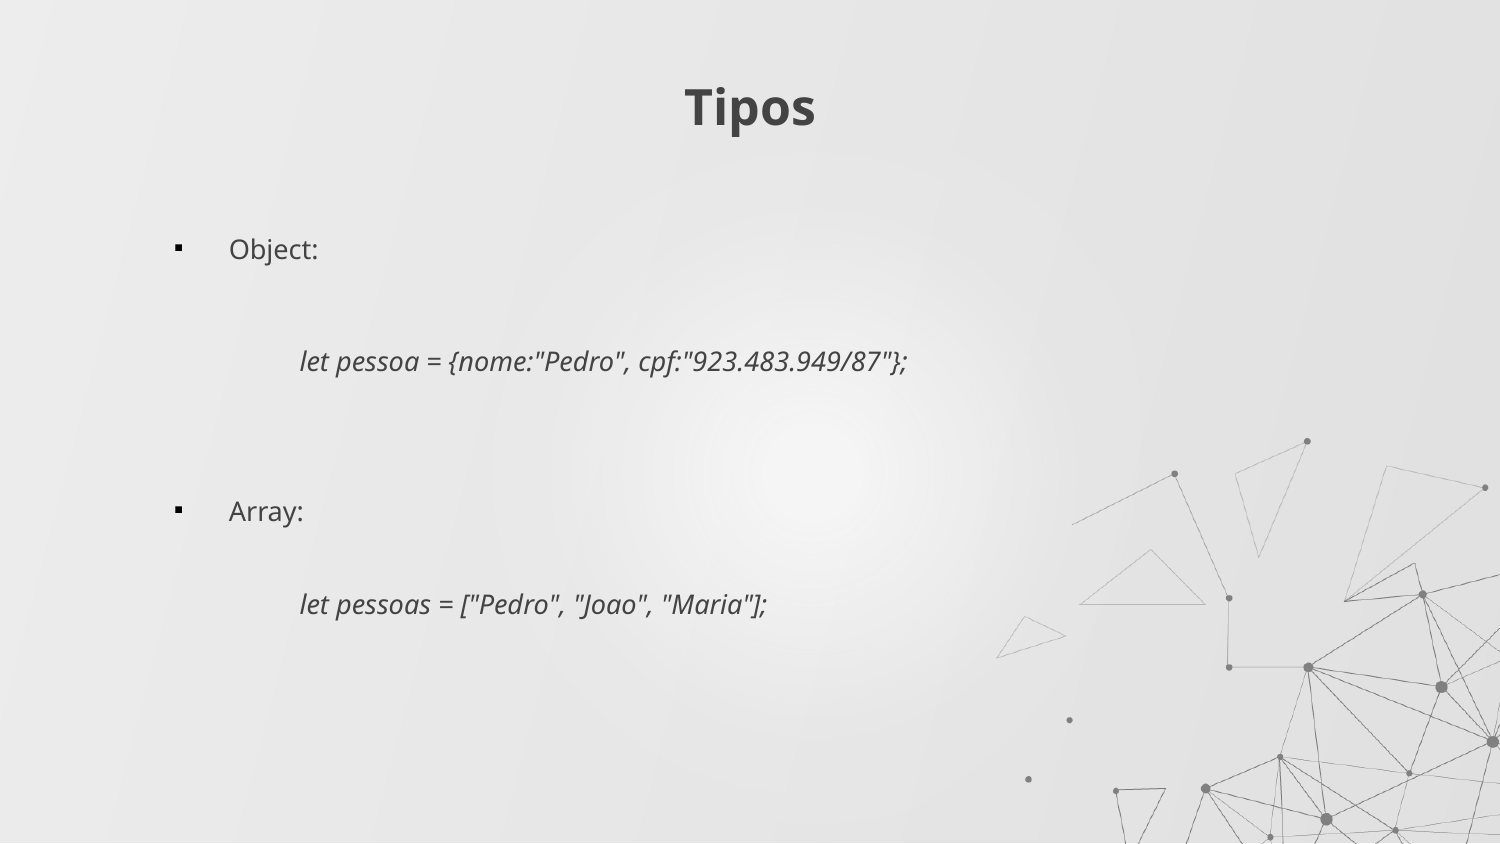

Tipos
# Object:
let pessoa = {nome:"Pedro", cpf:"923.483.949/87"};
Array:
let pessoas = ["Pedro", "Joao", "Maria"];